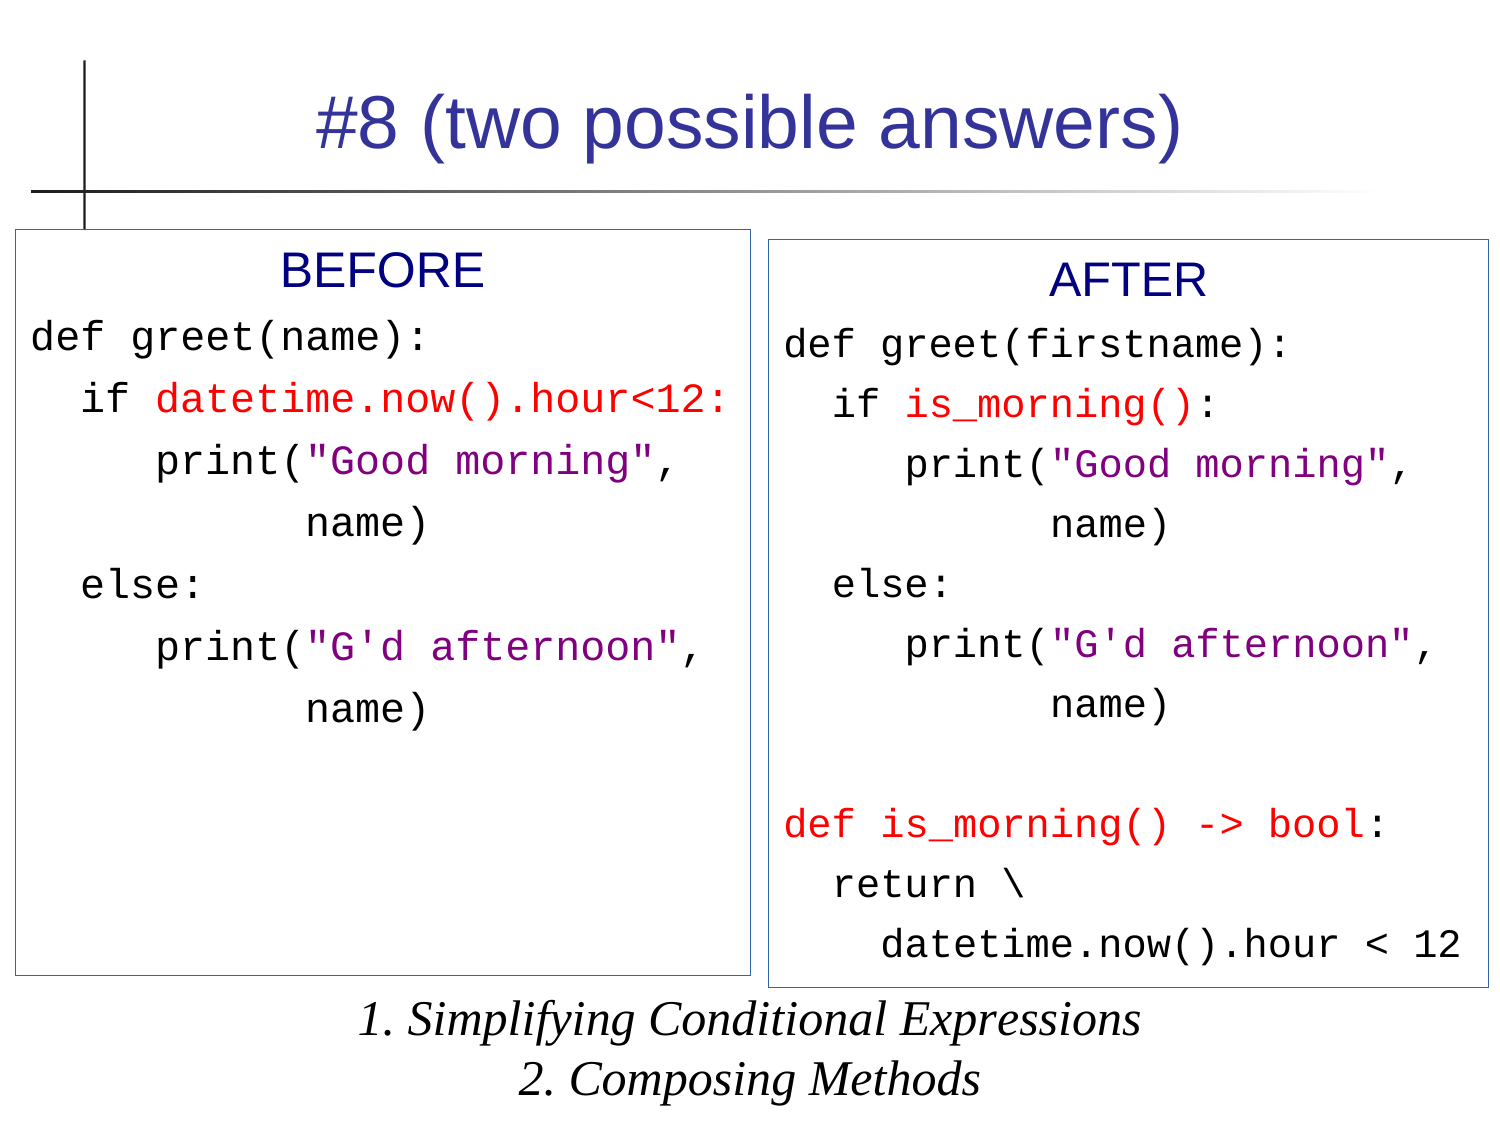

# #8 (two possible answers)
BEFORE
def greet(name):
 if datetime.now().hour<12:
 print("Good morning",
 name)
 else:
 print("G'd afternoon",
 name)
AFTER
def greet(firstname):
 if is_morning():
 print("Good morning",
 name)
 else:
 print("G'd afternoon",
 name)
def is_morning() -> bool:
 return \
 datetime.now().hour < 12
1. Simplifying Conditional Expressions
2. Composing Methods